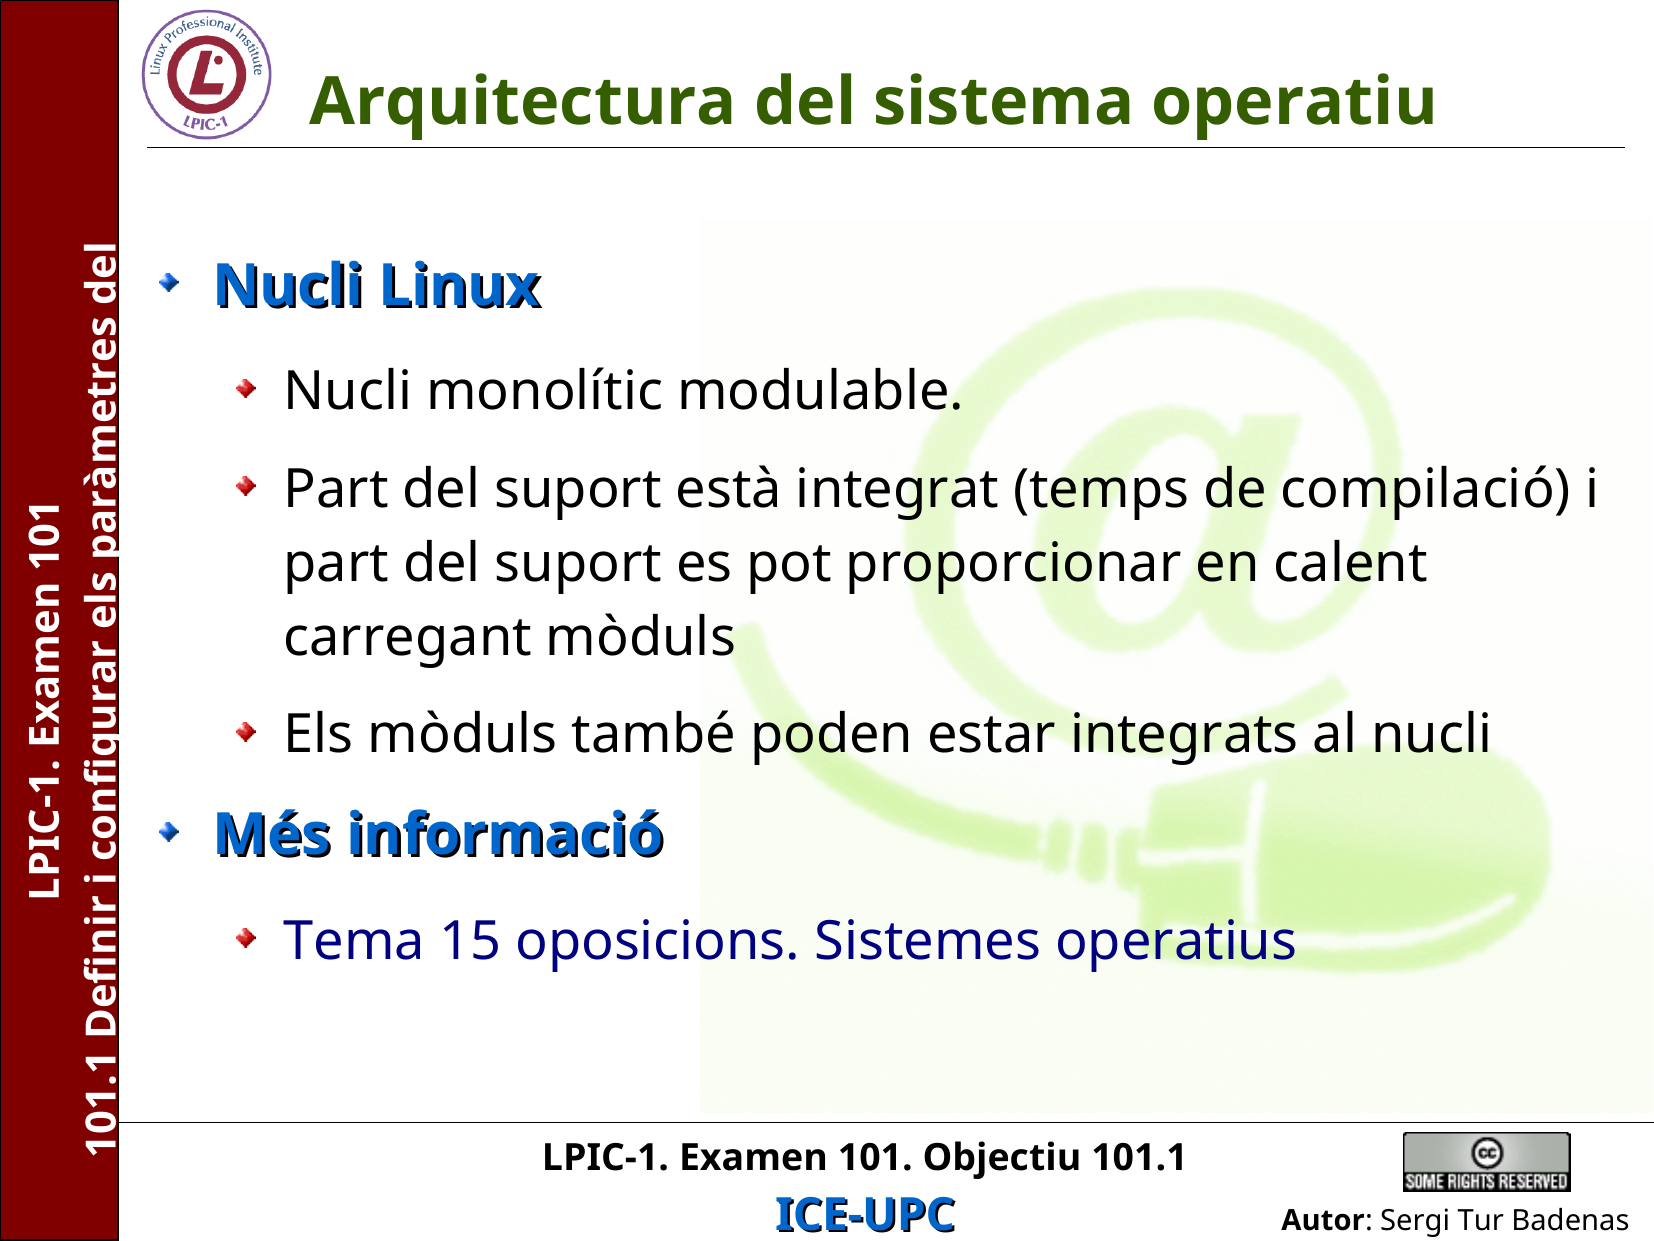

# Arquitectura del sistema operatiu
Nucli Linux
Nucli monolític modulable.
Part del suport està integrat (temps de compilació) i part del suport es pot proporcionar en calent carregant mòduls
Els mòduls també poden estar integrats al nucli
Més informació
Tema 15 oposicions. Sistemes operatius